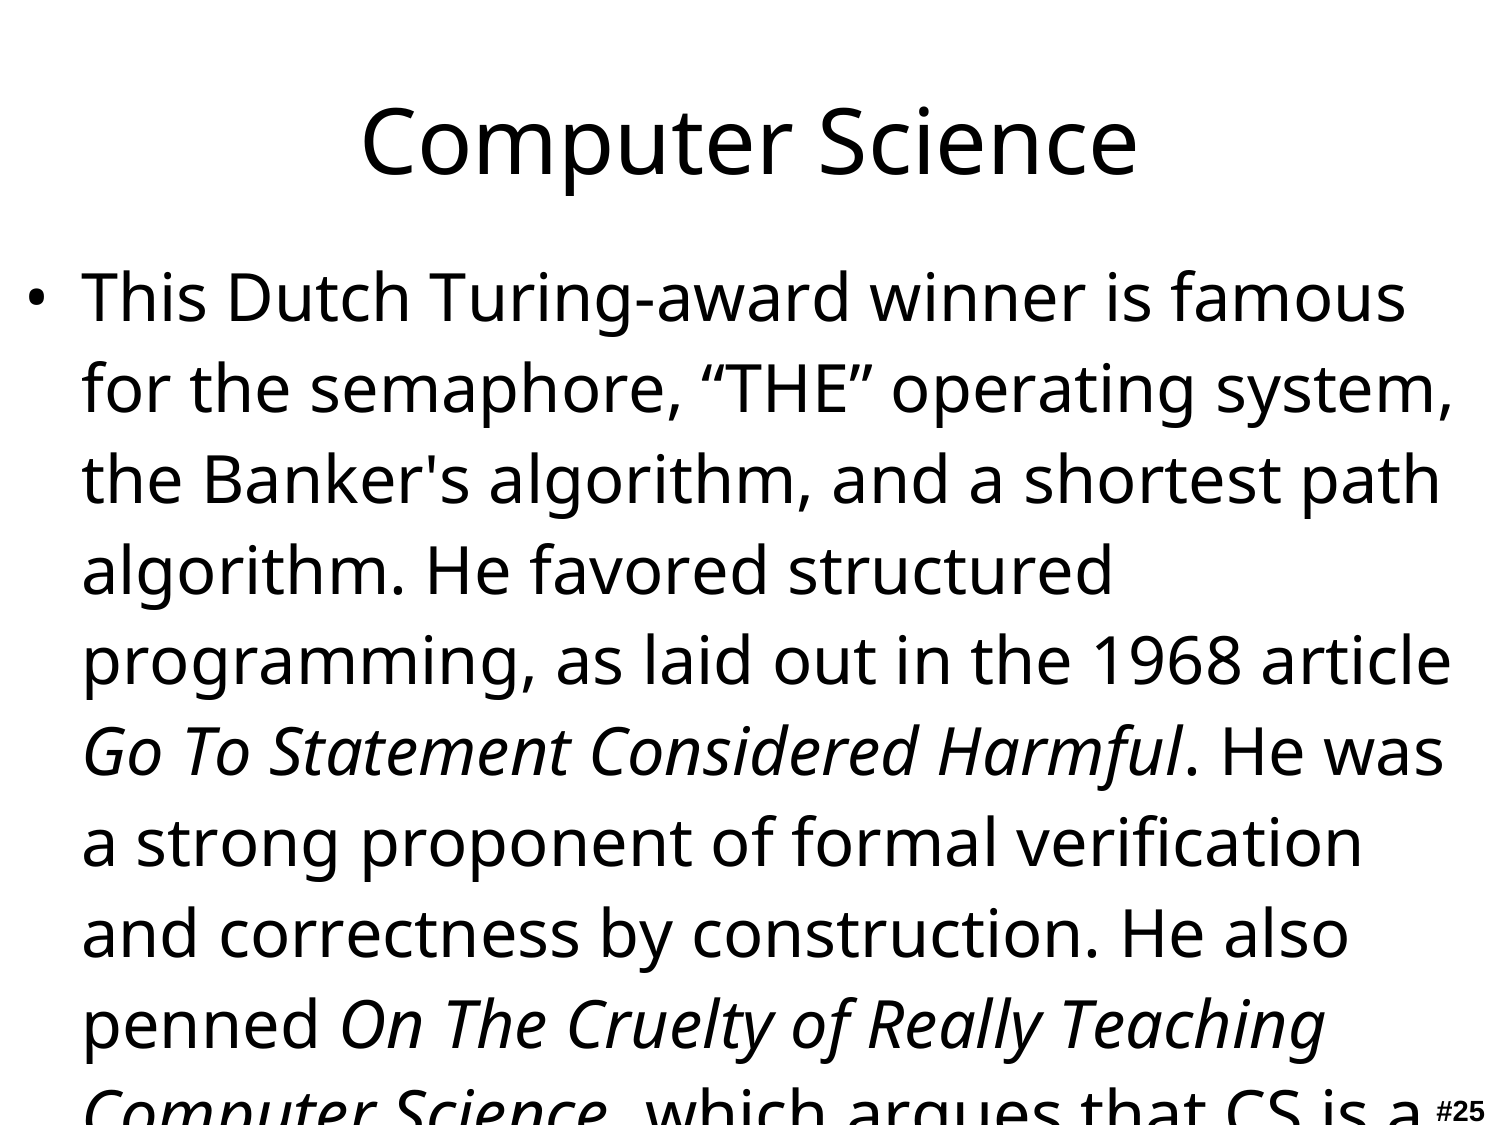

# Computer Science
This Dutch Turing-award winner is famous for the semaphore, “THE” operating system, the Banker's algorithm, and a shortest path algorithm. He favored structured programming, as laid out in the 1968 article Go To Statement Considered Harmful. He was a strong proponent of formal verification and correctness by construction. He also penned On The Cruelty of Really Teaching Computer Science, which argues that CS is a branch of math and relates provability to correctness.
25